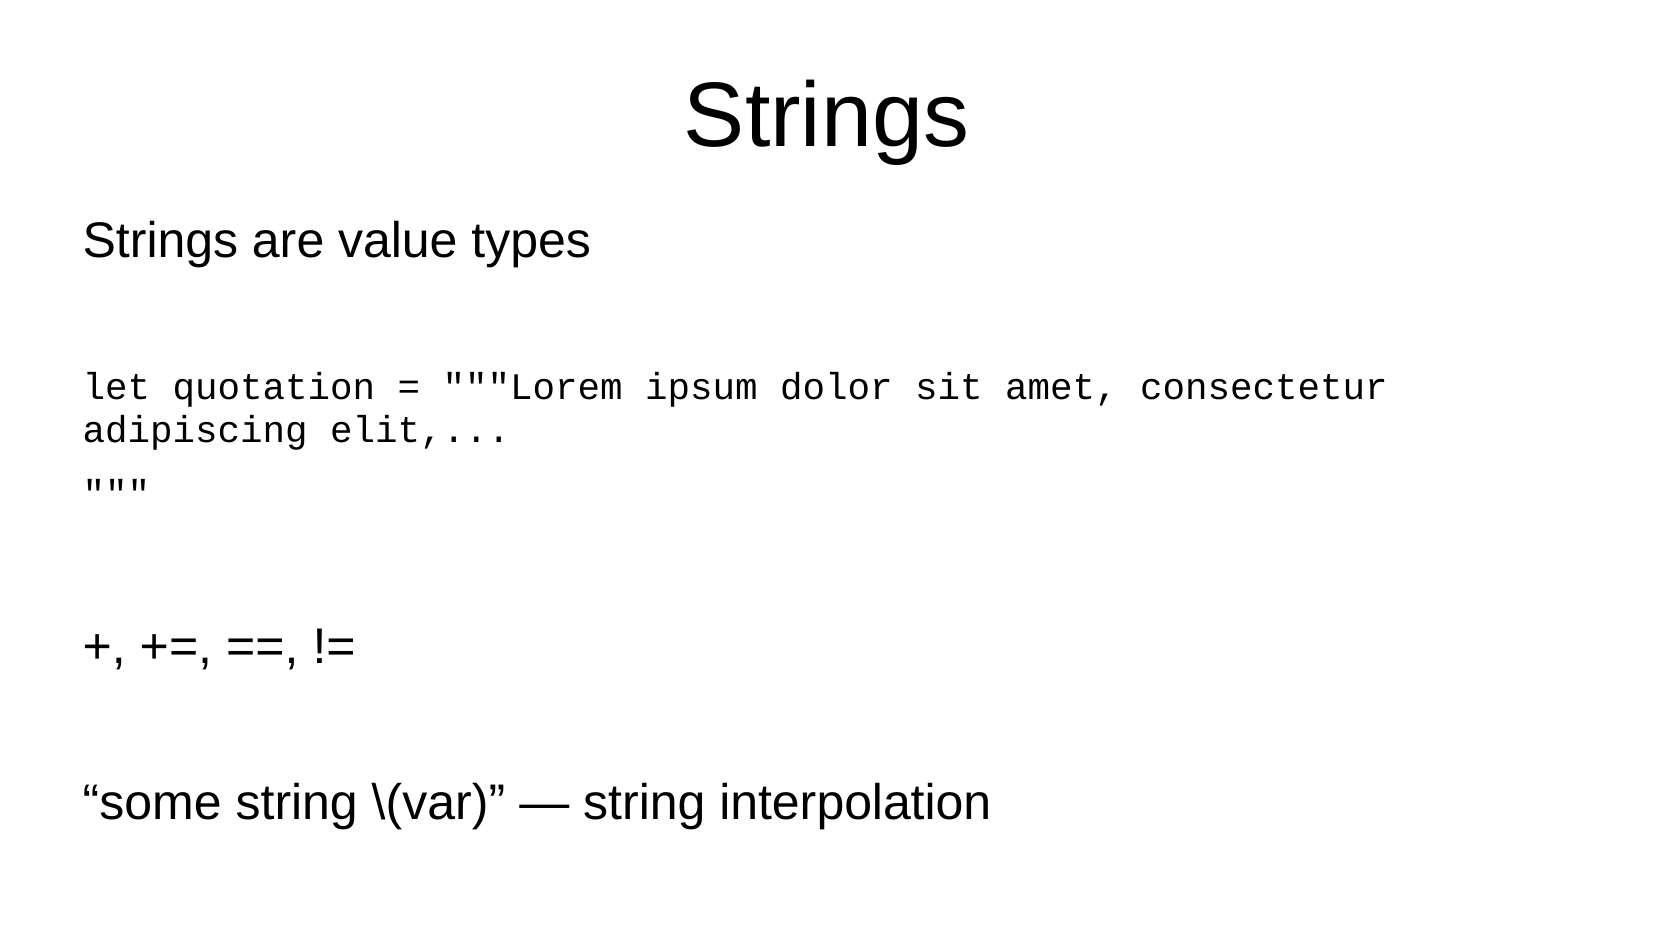

# Strings
Strings are value types
let quotation = """Lorem ipsum dolor sit amet, consectetur adipiscing elit,...
"""
+, +=, ==, !=
“some string \(var)” — string interpolation